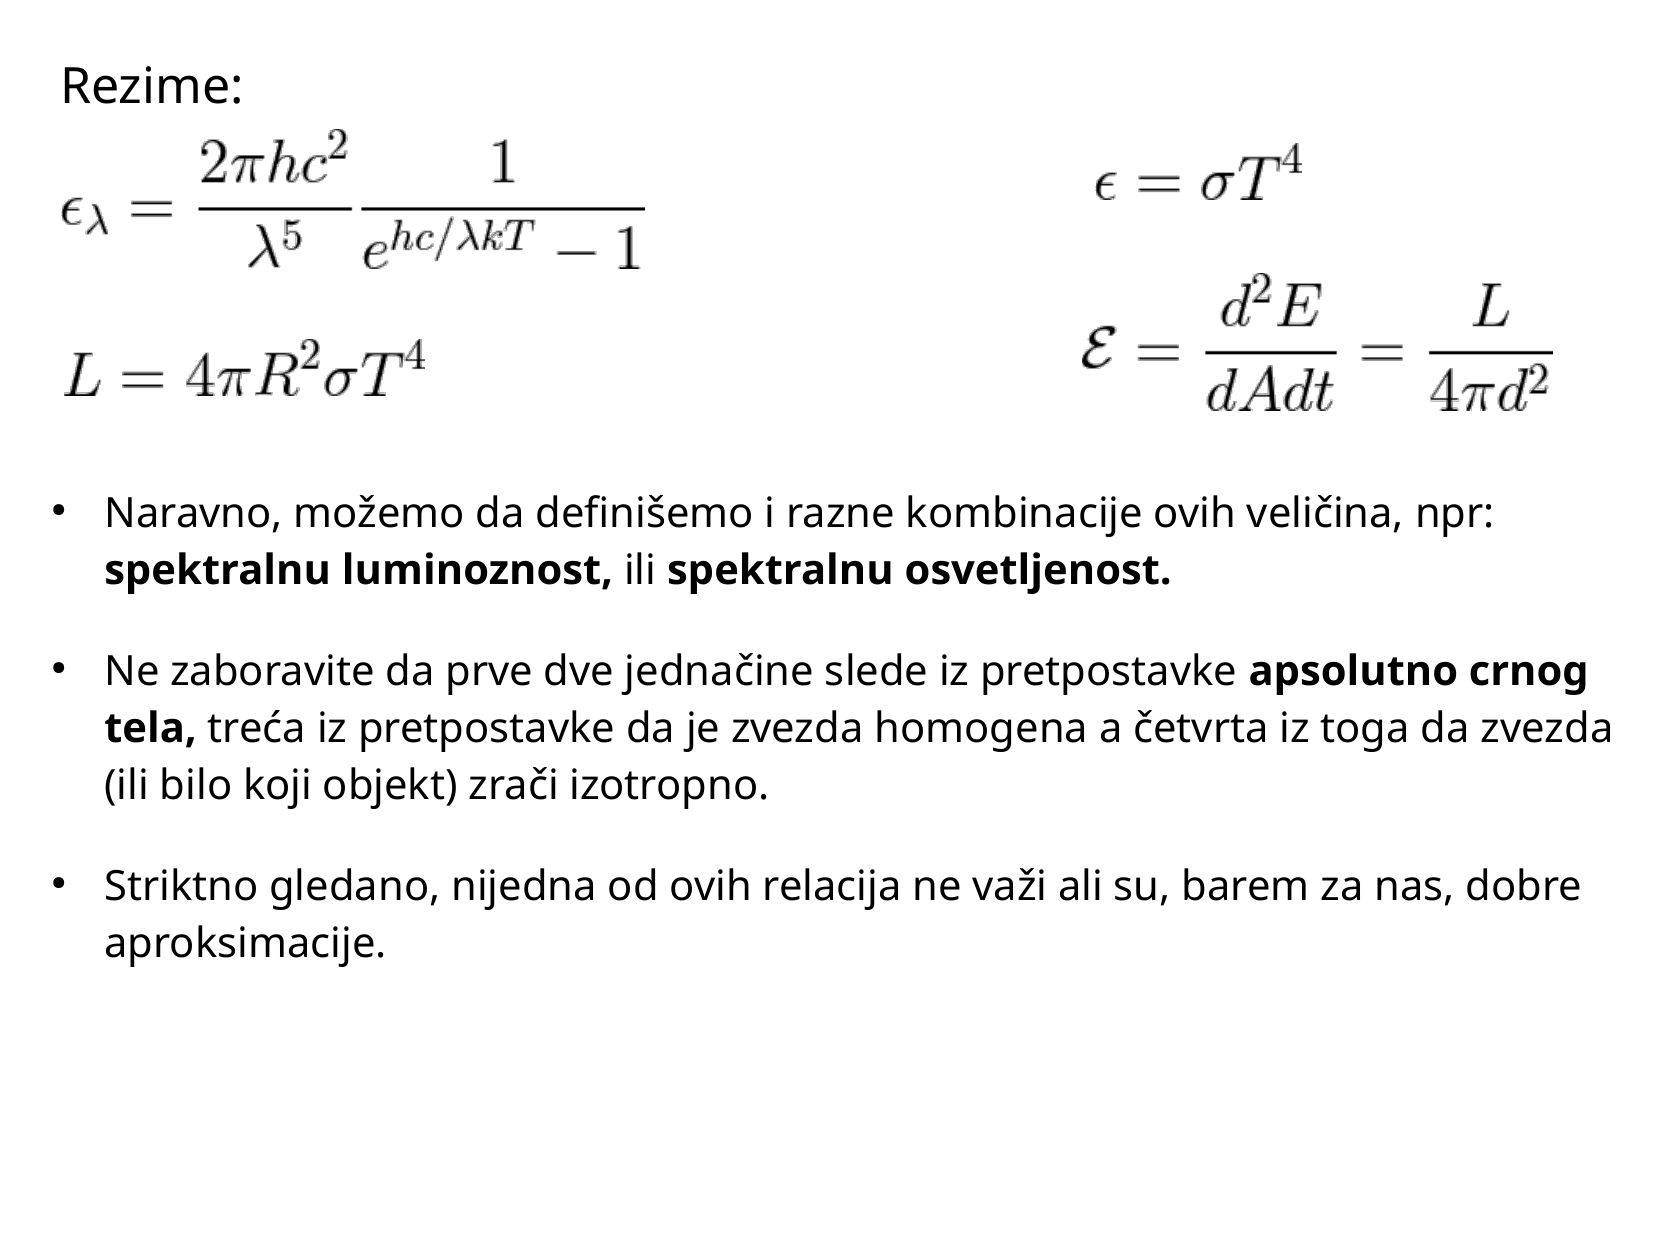

# Rezime:
Naravno, možemo da definišemo i razne kombinacije ovih veličina, npr: spektralnu luminoznost, ili spektralnu osvetljenost.
Ne zaboravite da prve dve jednačine slede iz pretpostavke apsolutno crnog tela, treća iz pretpostavke da je zvezda homogena a četvrta iz toga da zvezda (ili bilo koji objekt) zrači izotropno.
Striktno gledano, nijedna od ovih relacija ne važi ali su, barem za nas, dobre aproksimacije.